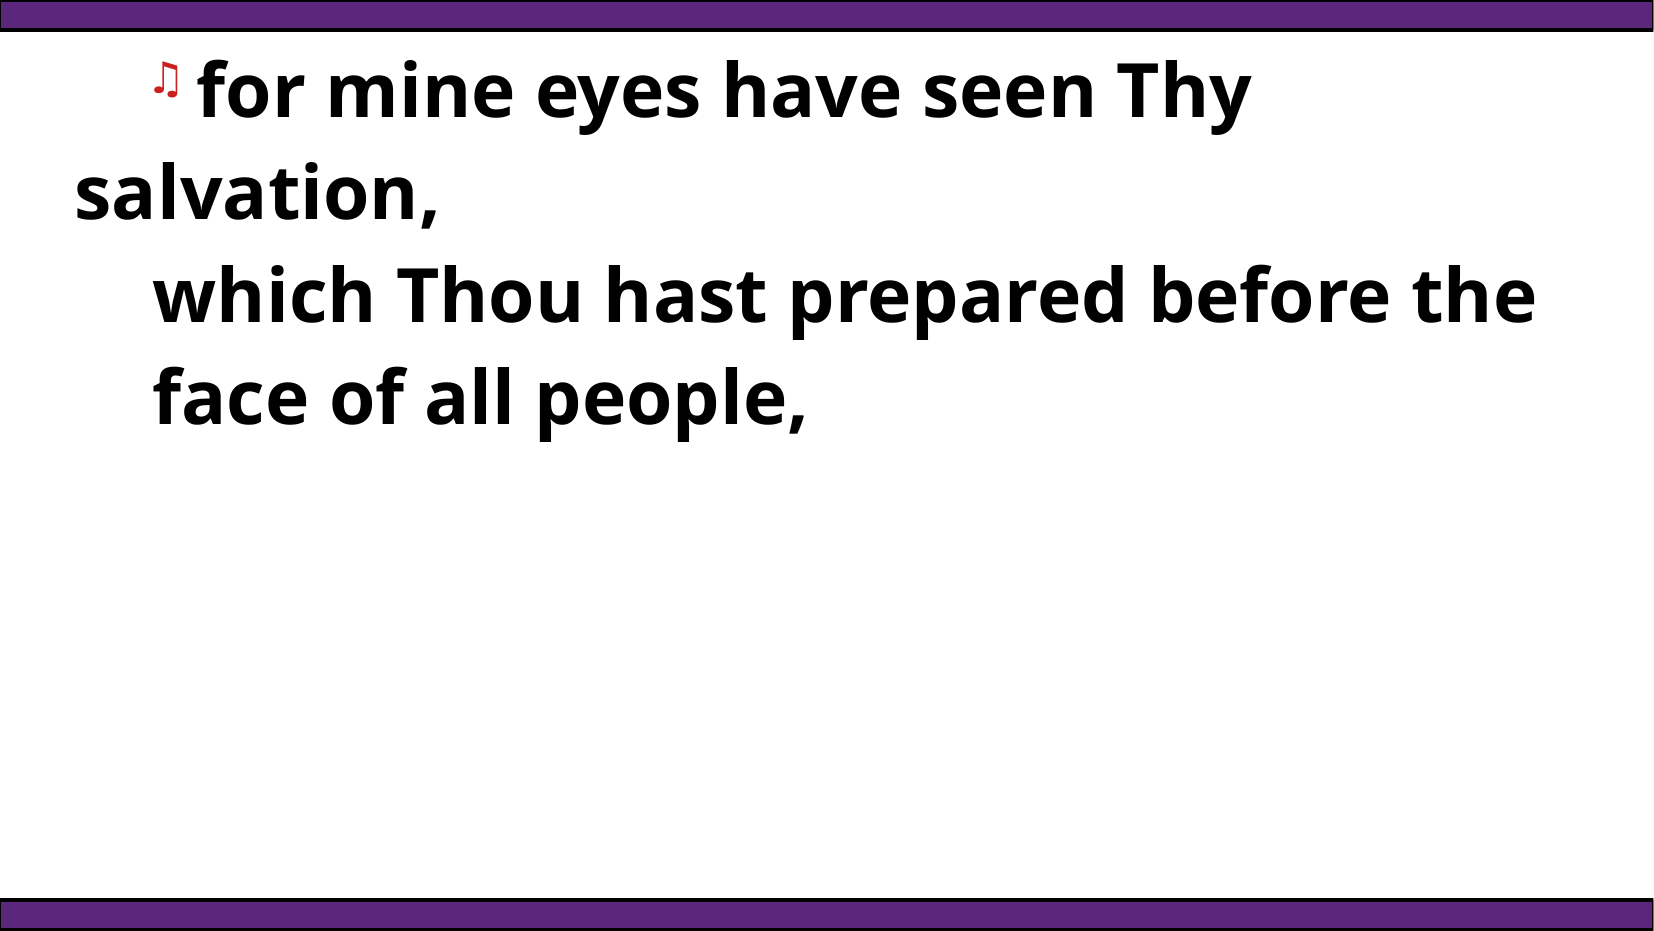

♫ for mine eyes have seen Thy salvation,
 which Thou hast prepared before the
 face of all people,